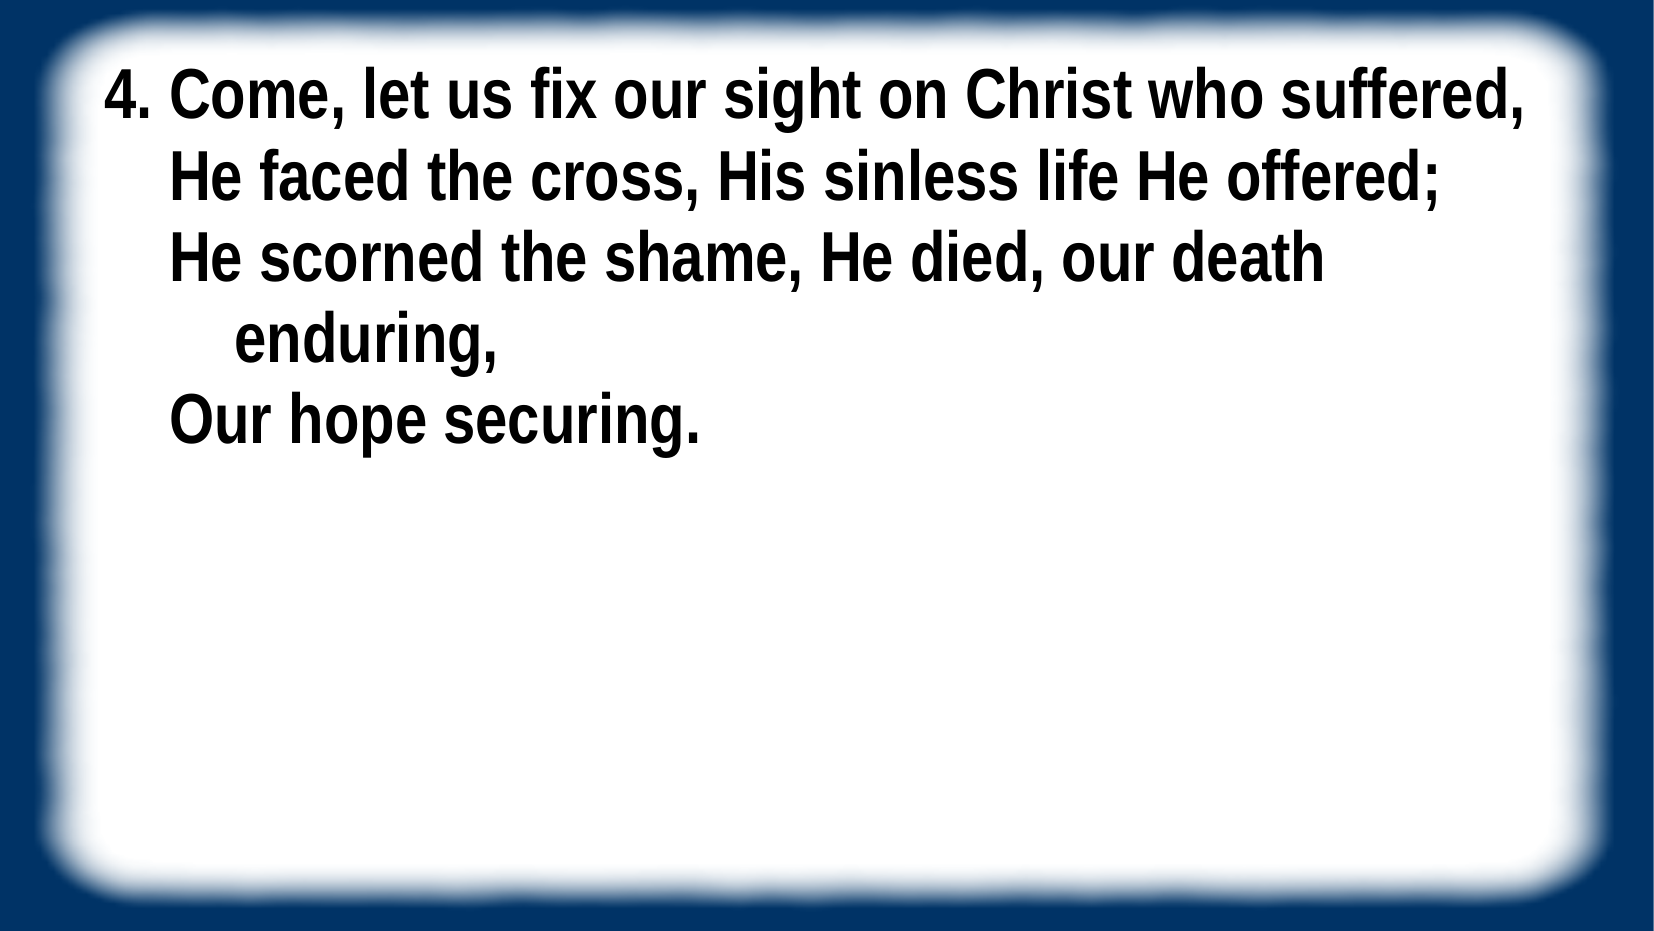

4. Come, let us fix our sight on Christ who suffered,
 He faced the cross, His sinless life He offered;
 He scorned the shame, He died, our death
 enduring,
 Our hope securing.